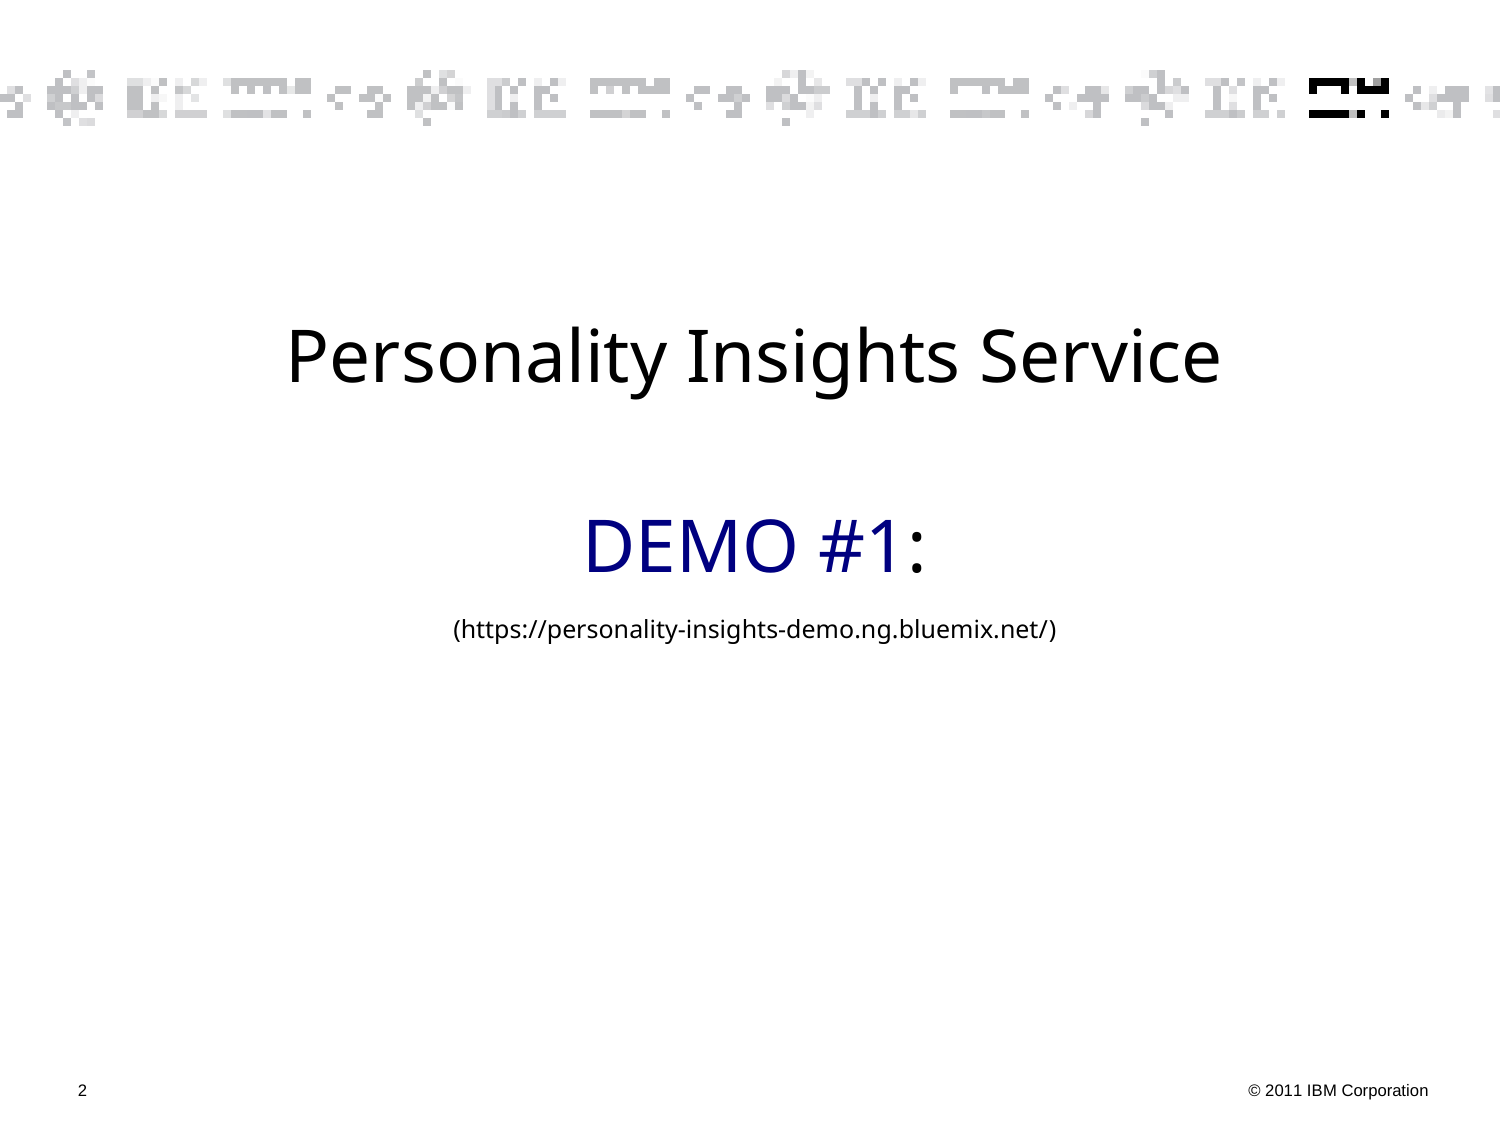

# Personality Insights Service
DEMO #1:
(https://personality-insights-demo.ng.bluemix.net/)
2